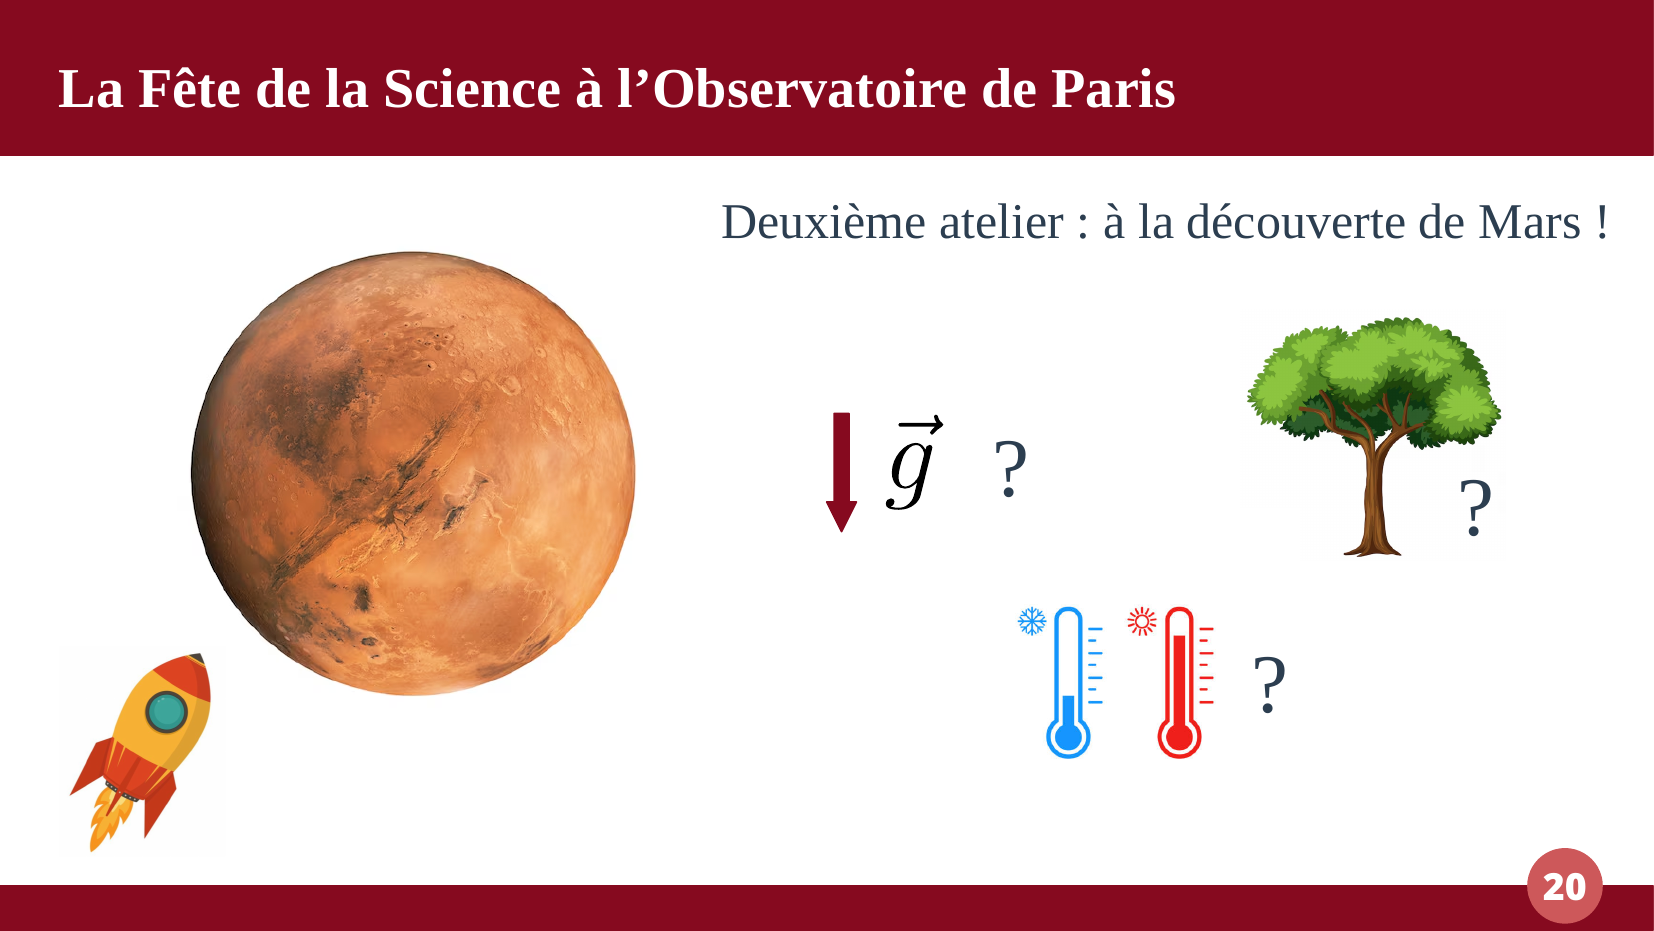

# La Fête de la Science à l’Observatoire de Paris
Deuxième atelier : à la découverte de Mars !
?
?
?
20